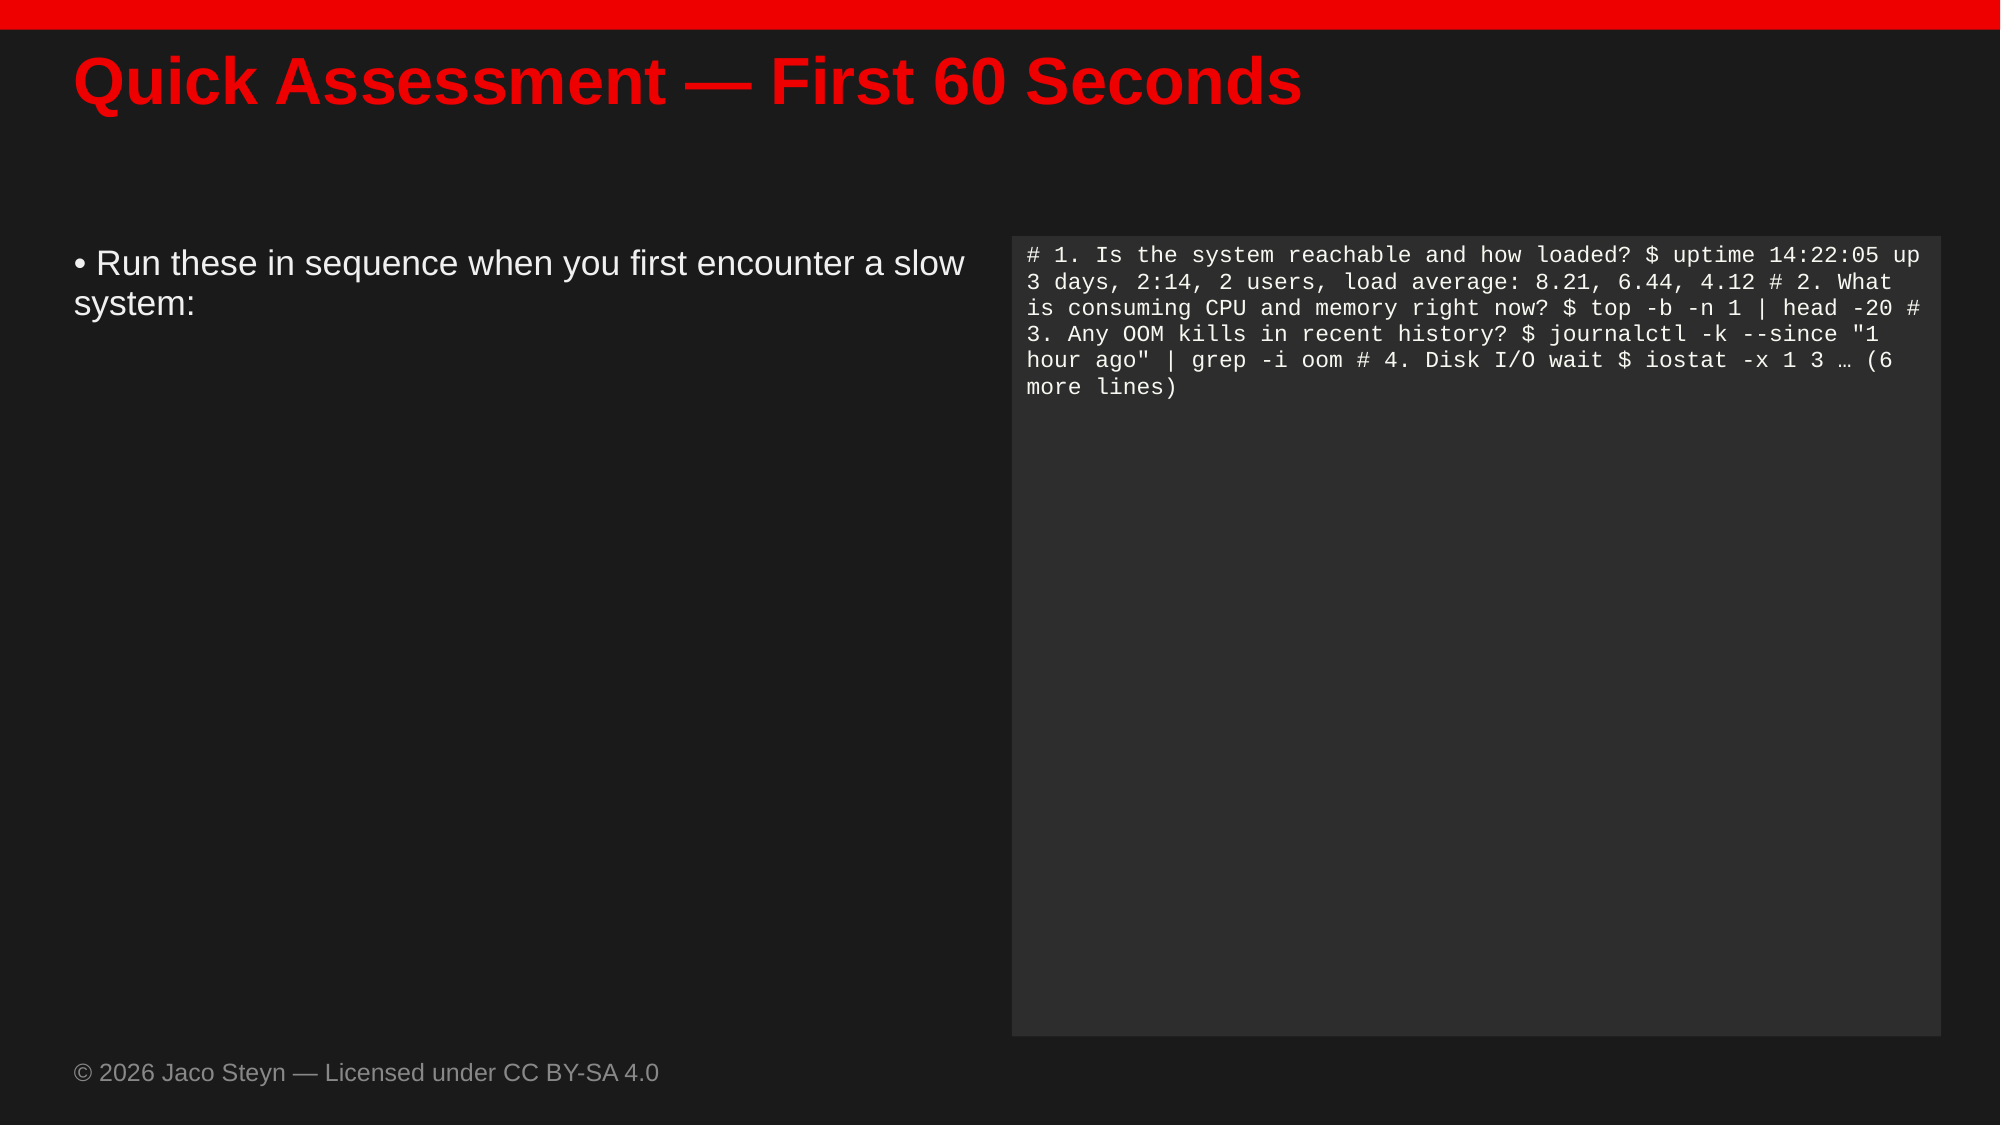

Quick Assessment — First 60 Seconds
• Run these in sequence when you first encounter a slow system:
# 1. Is the system reachable and how loaded? $ uptime 14:22:05 up 3 days, 2:14, 2 users, load average: 8.21, 6.44, 4.12 # 2. What is consuming CPU and memory right now? $ top -b -n 1 | head -20 # 3. Any OOM kills in recent history? $ journalctl -k --since "1 hour ago" | grep -i oom # 4. Disk I/O wait $ iostat -x 1 3 … (6 more lines)
© 2026 Jaco Steyn — Licensed under CC BY-SA 4.0